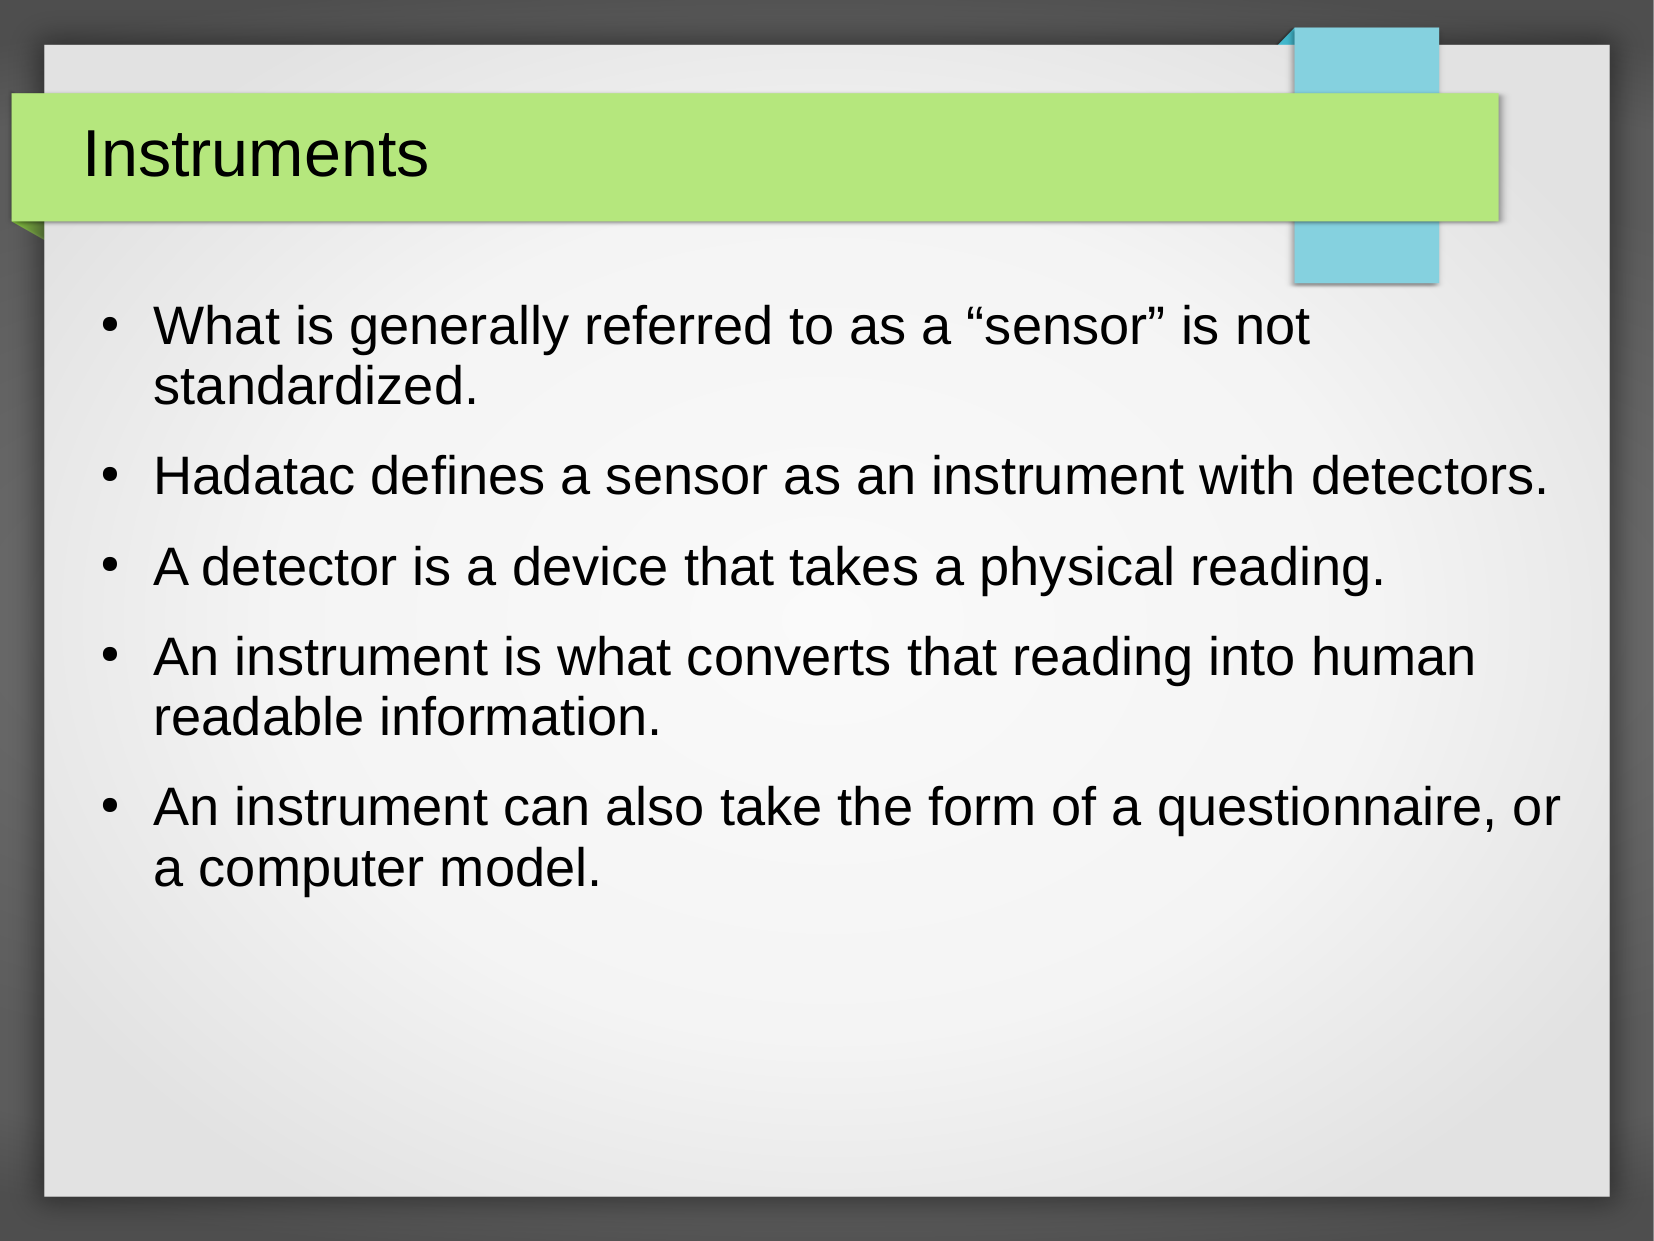

# Instruments
What is generally referred to as a “sensor” is not standardized.
Hadatac defines a sensor as an instrument with detectors.
A detector is a device that takes a physical reading.
An instrument is what converts that reading into human readable information.
An instrument can also take the form of a questionnaire, or a computer model.